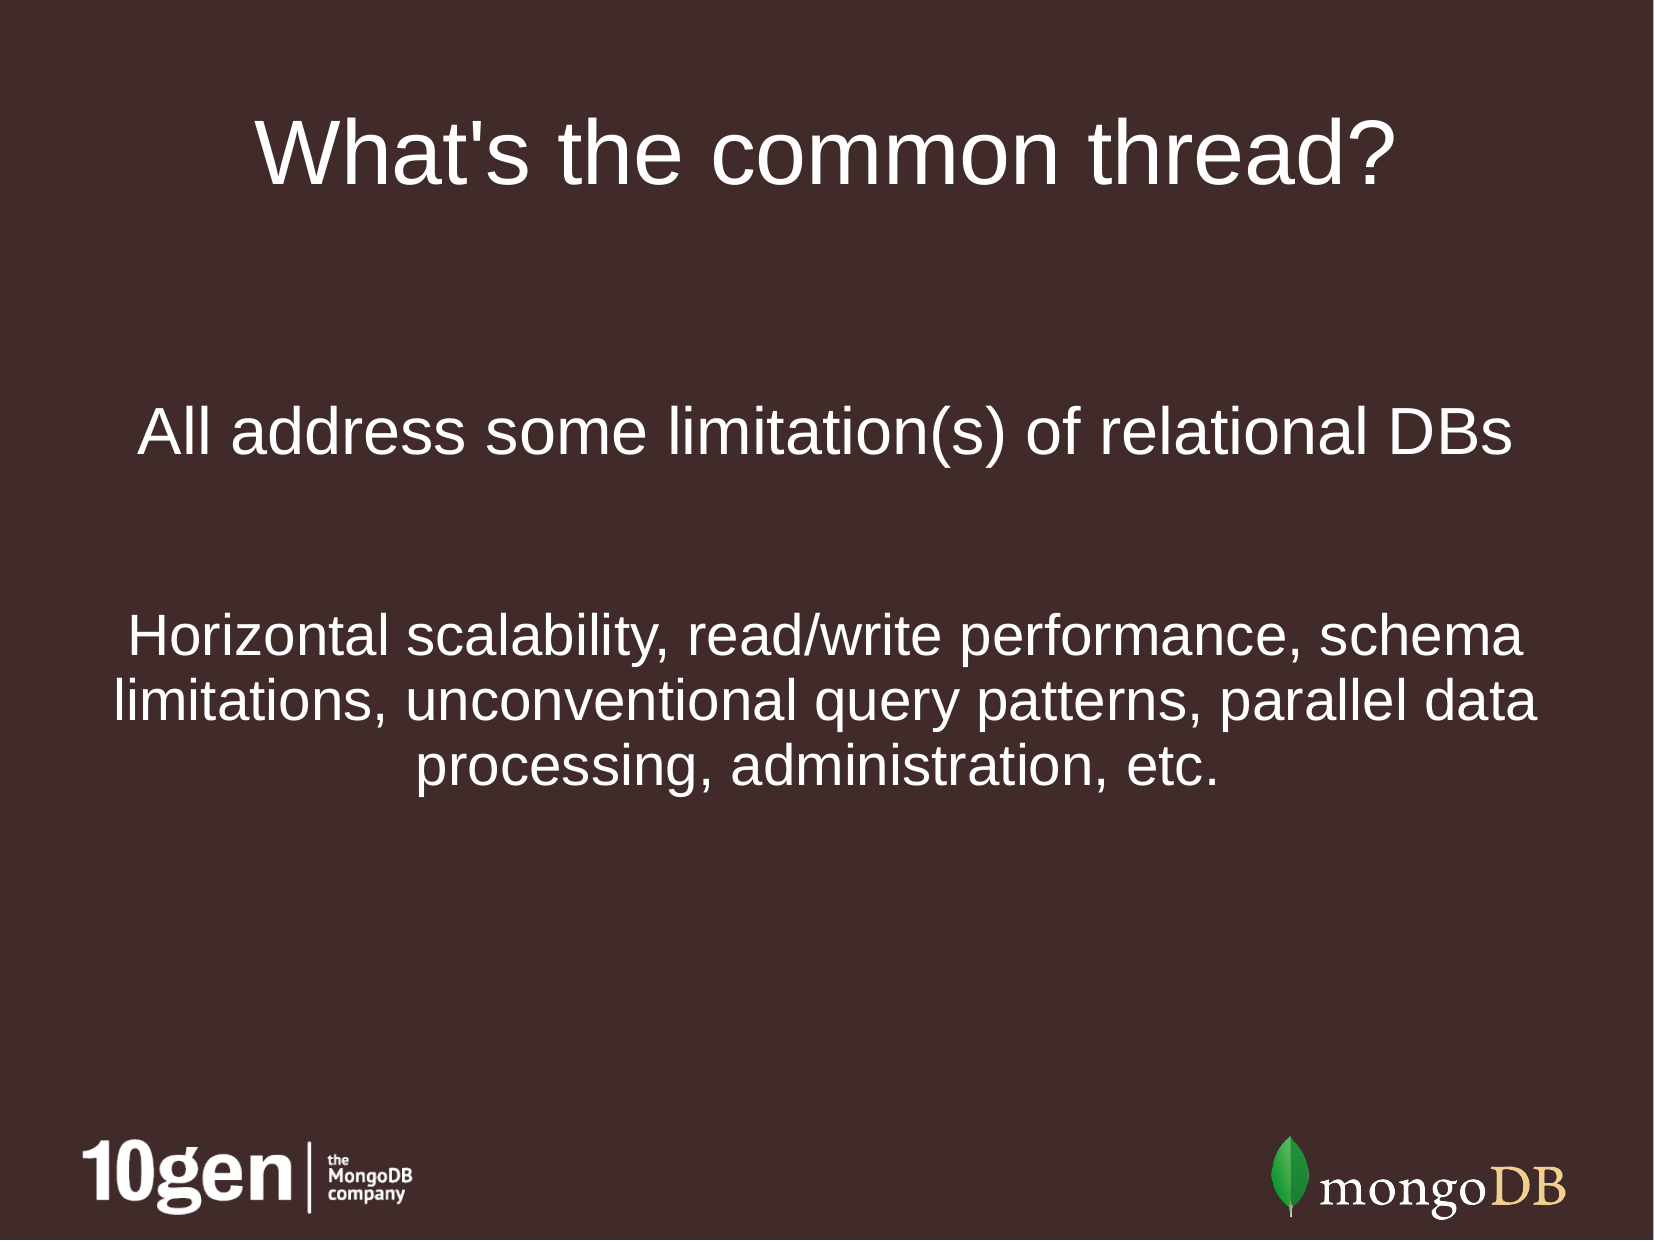

# What's the common thread?
All address some limitation(s) of relational DBs
Horizontal scalability, read/write performance, schema limitations, unconventional query patterns, parallel data processing, administration, etc.